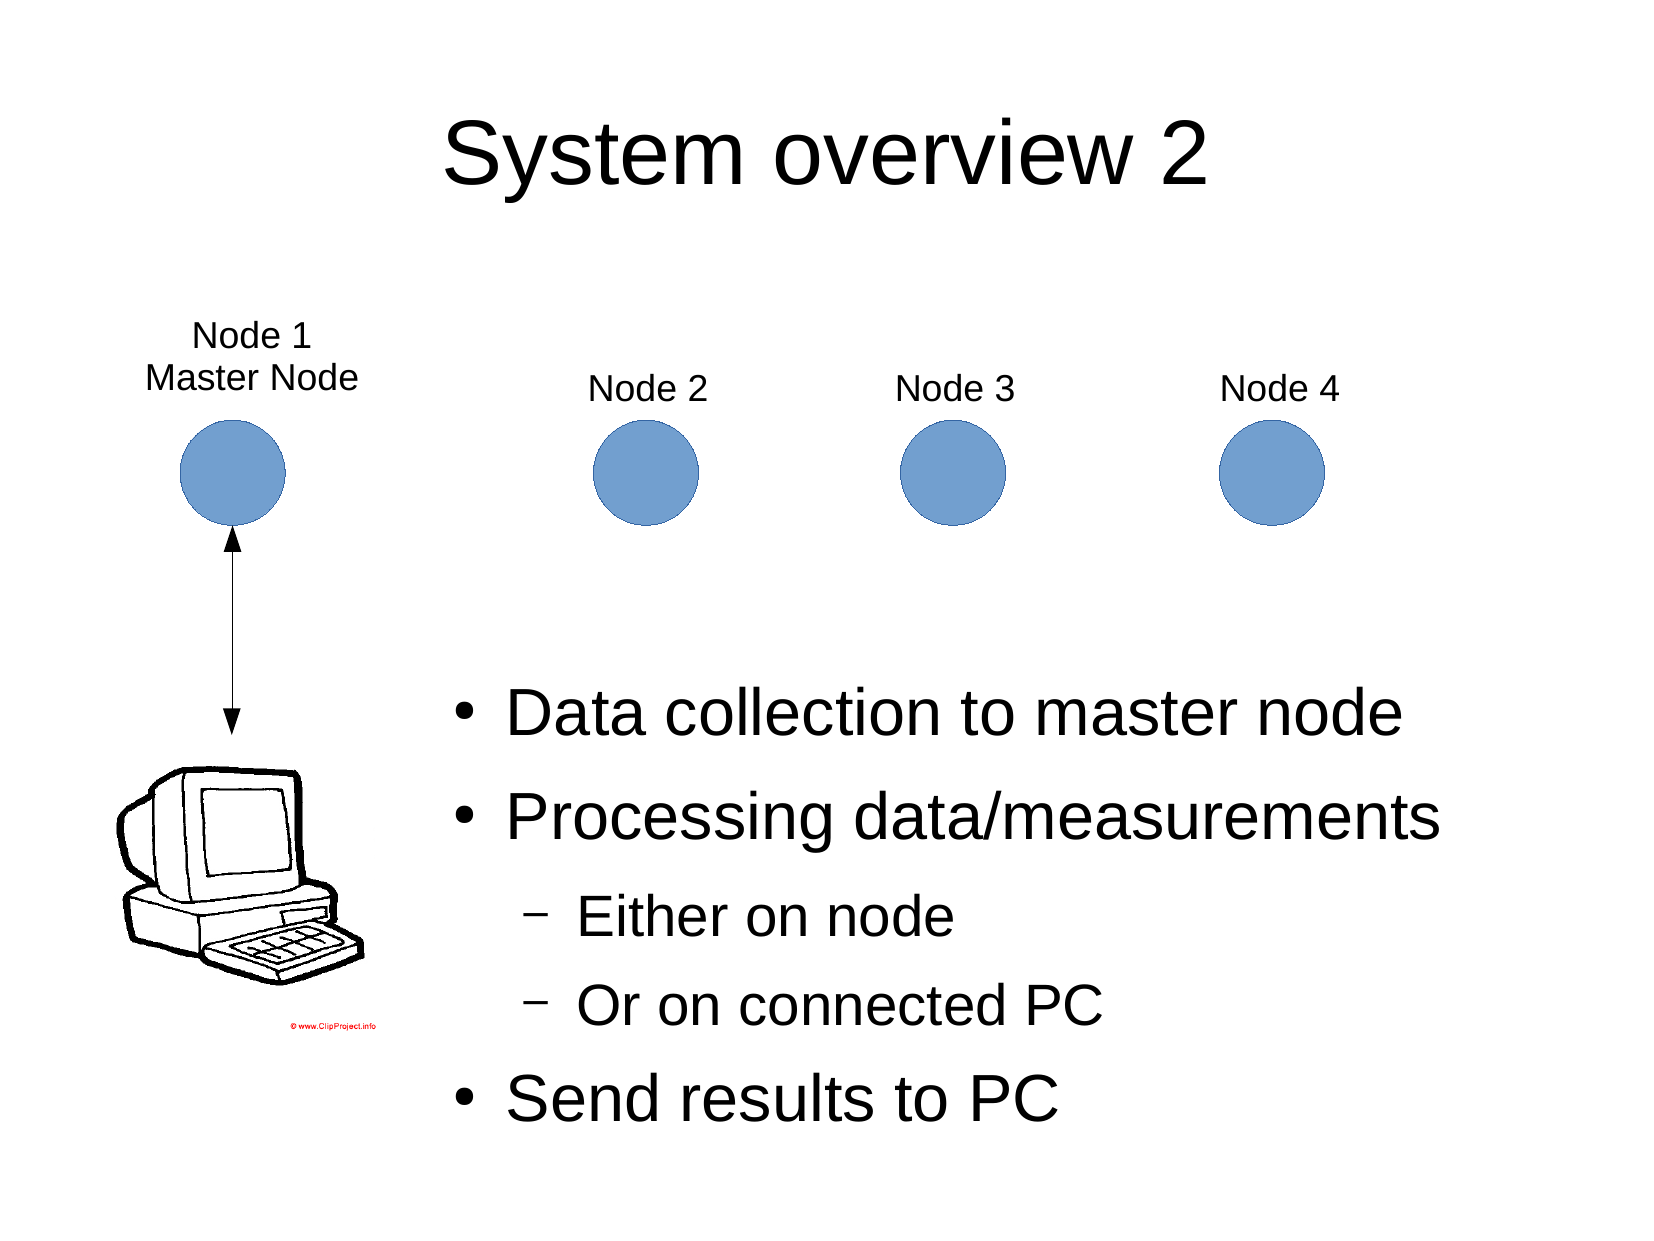

# System overview 2
Node 1
Master Node
Node 2
Node 3
Node 4
Data collection to master node
Processing data/measurements
Either on node
Or on connected PC
Send results to PC